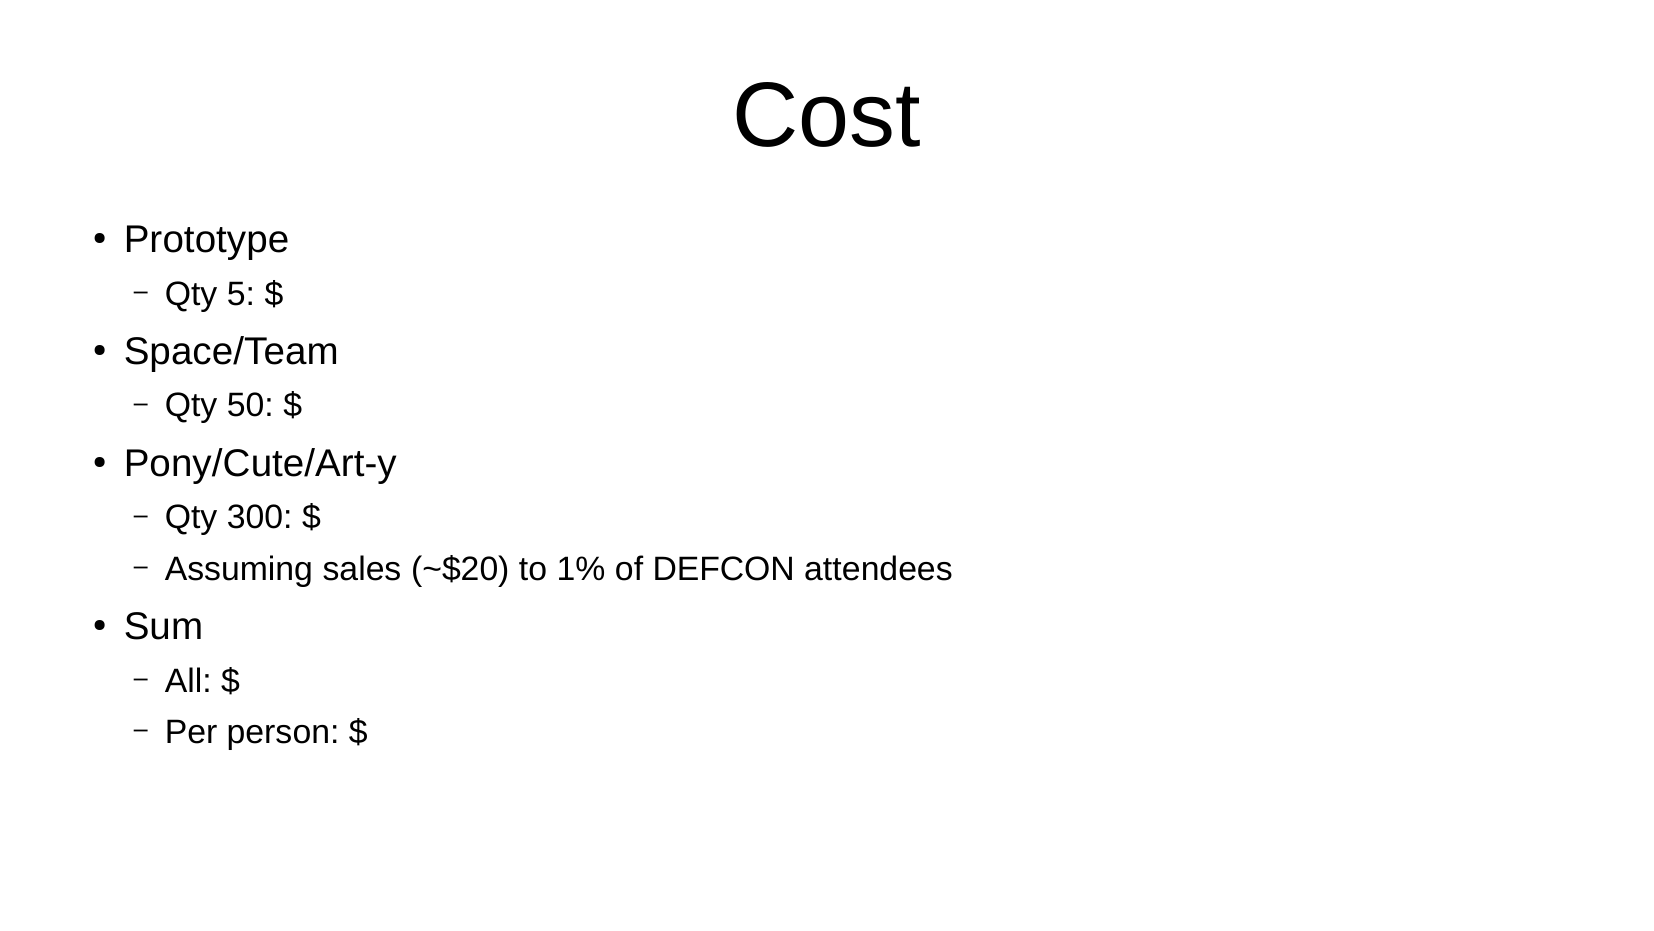

# Cost
Prototype
Qty 5: $
Space/Team
Qty 50: $
Pony/Cute/Art-y
Qty 300: $
Assuming sales (~$20) to 1% of DEFCON attendees
Sum
All: $
Per person: $